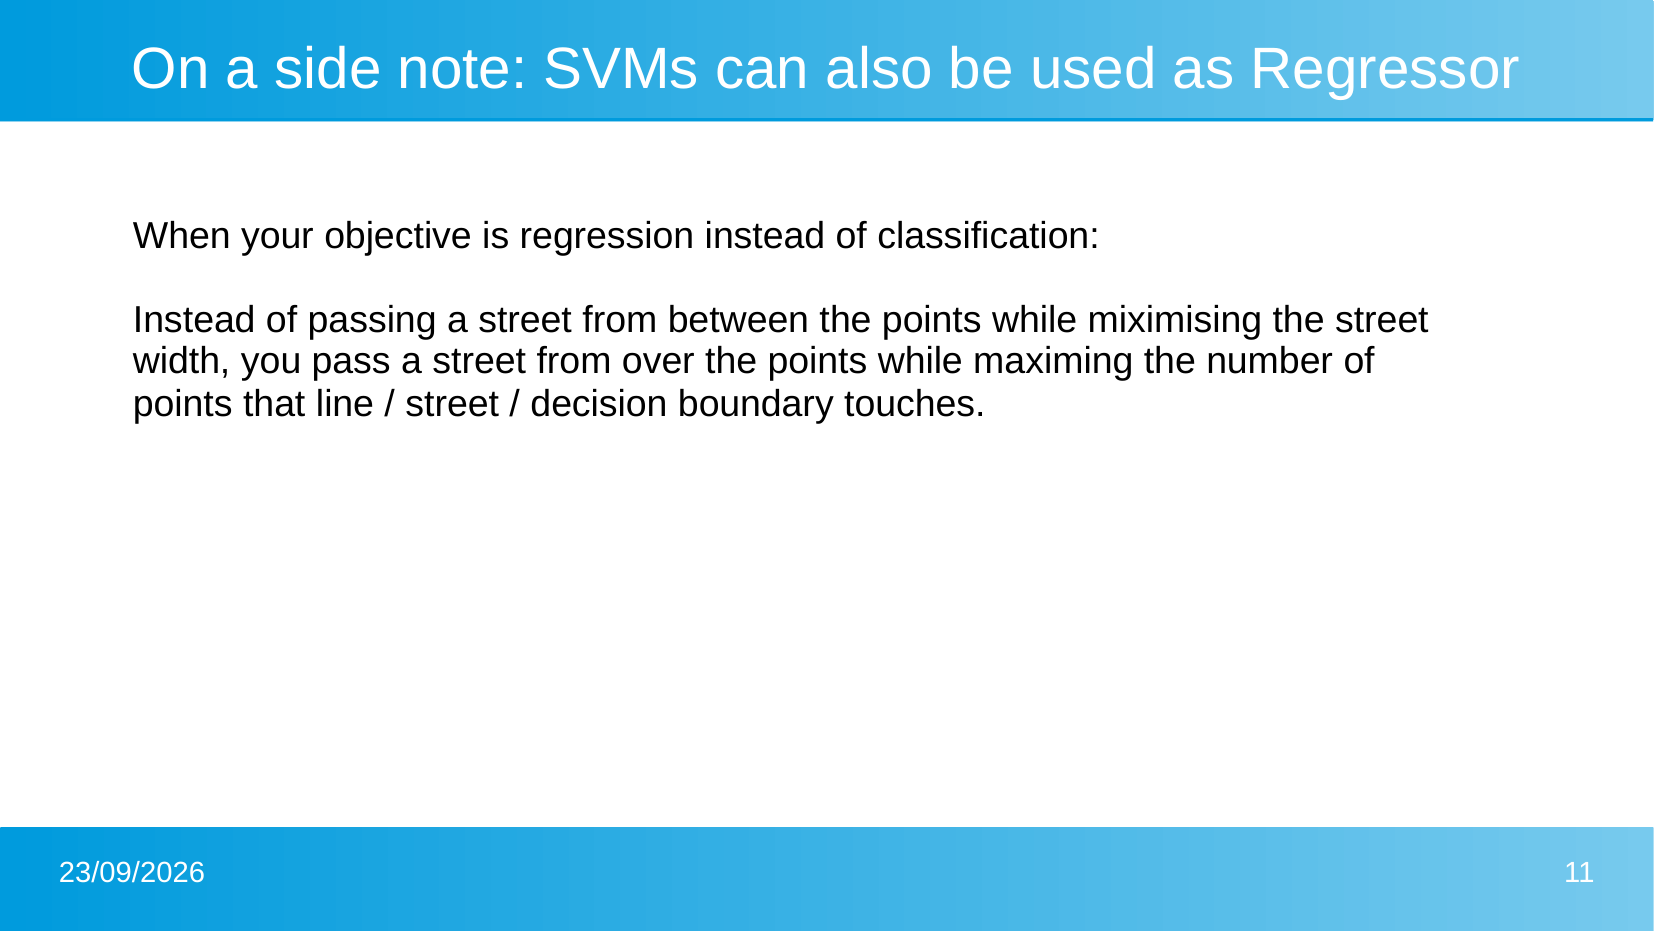

# On a side note: SVMs can also be used as Regressor
When your objective is regression instead of classification:
Instead of passing a street from between the points while miximising the street width, you pass a street from over the points while maximing the number of points that line / street / decision boundary touches.
11